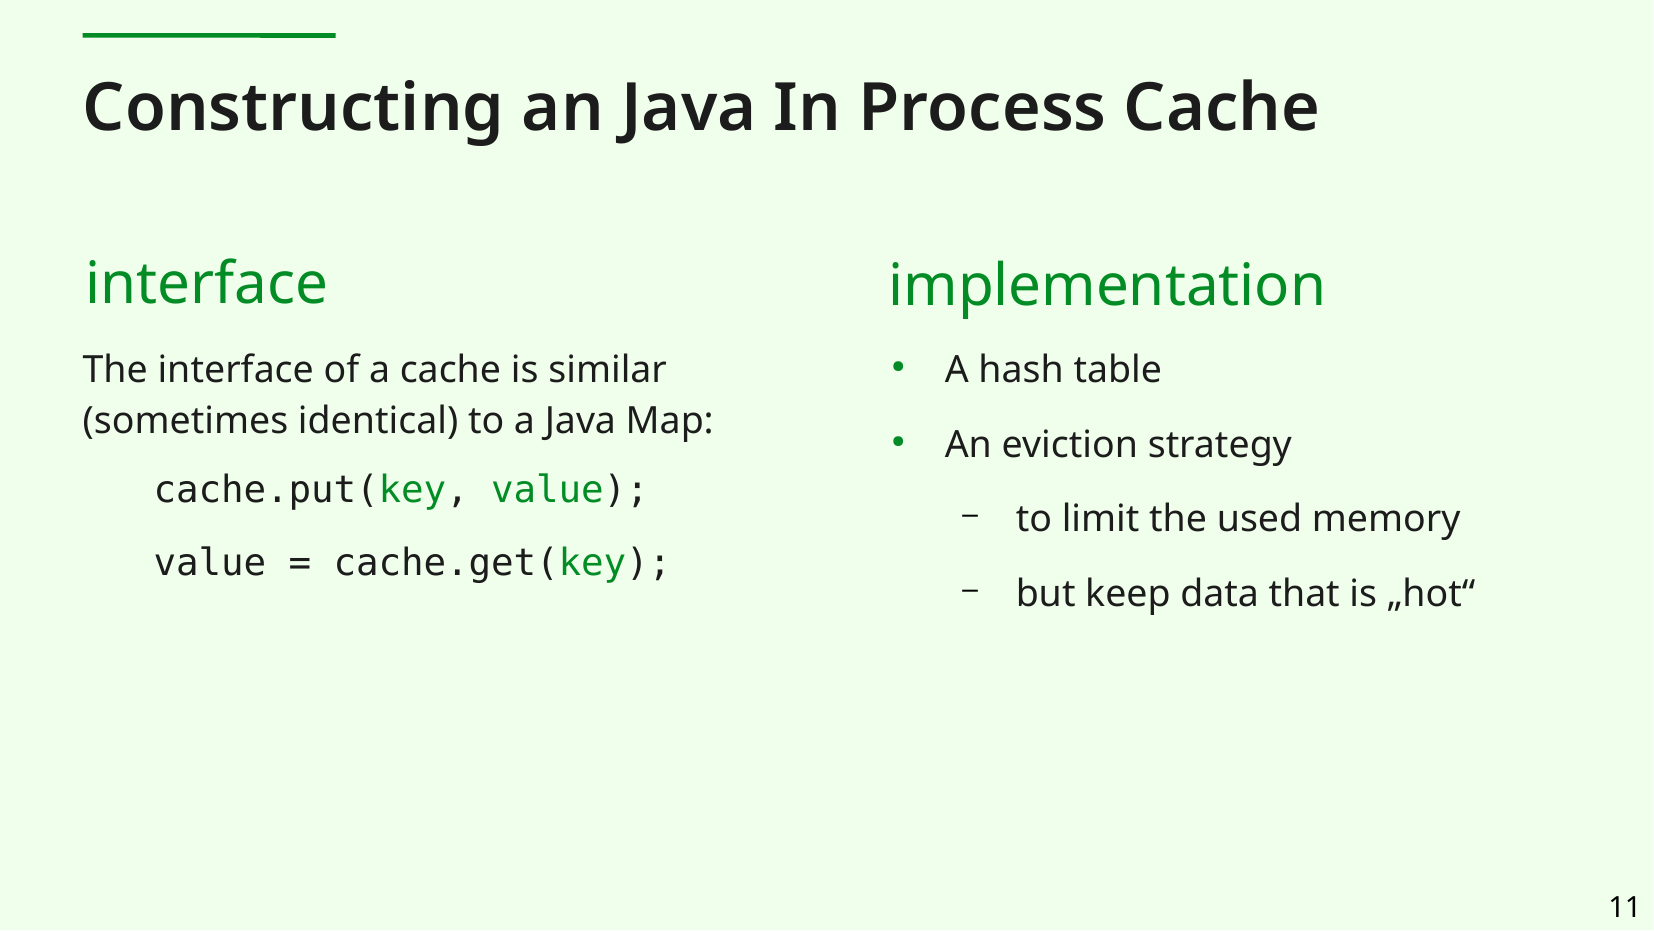

# Constructing an Java In Process Cache
interface
implementation
The interface of a cache is similar (sometimes identical) to a Java Map:
cache.put(key, value);
value = cache.get(key);
A hash table
An eviction strategy
to limit the used memory
but keep data that is „hot“
11